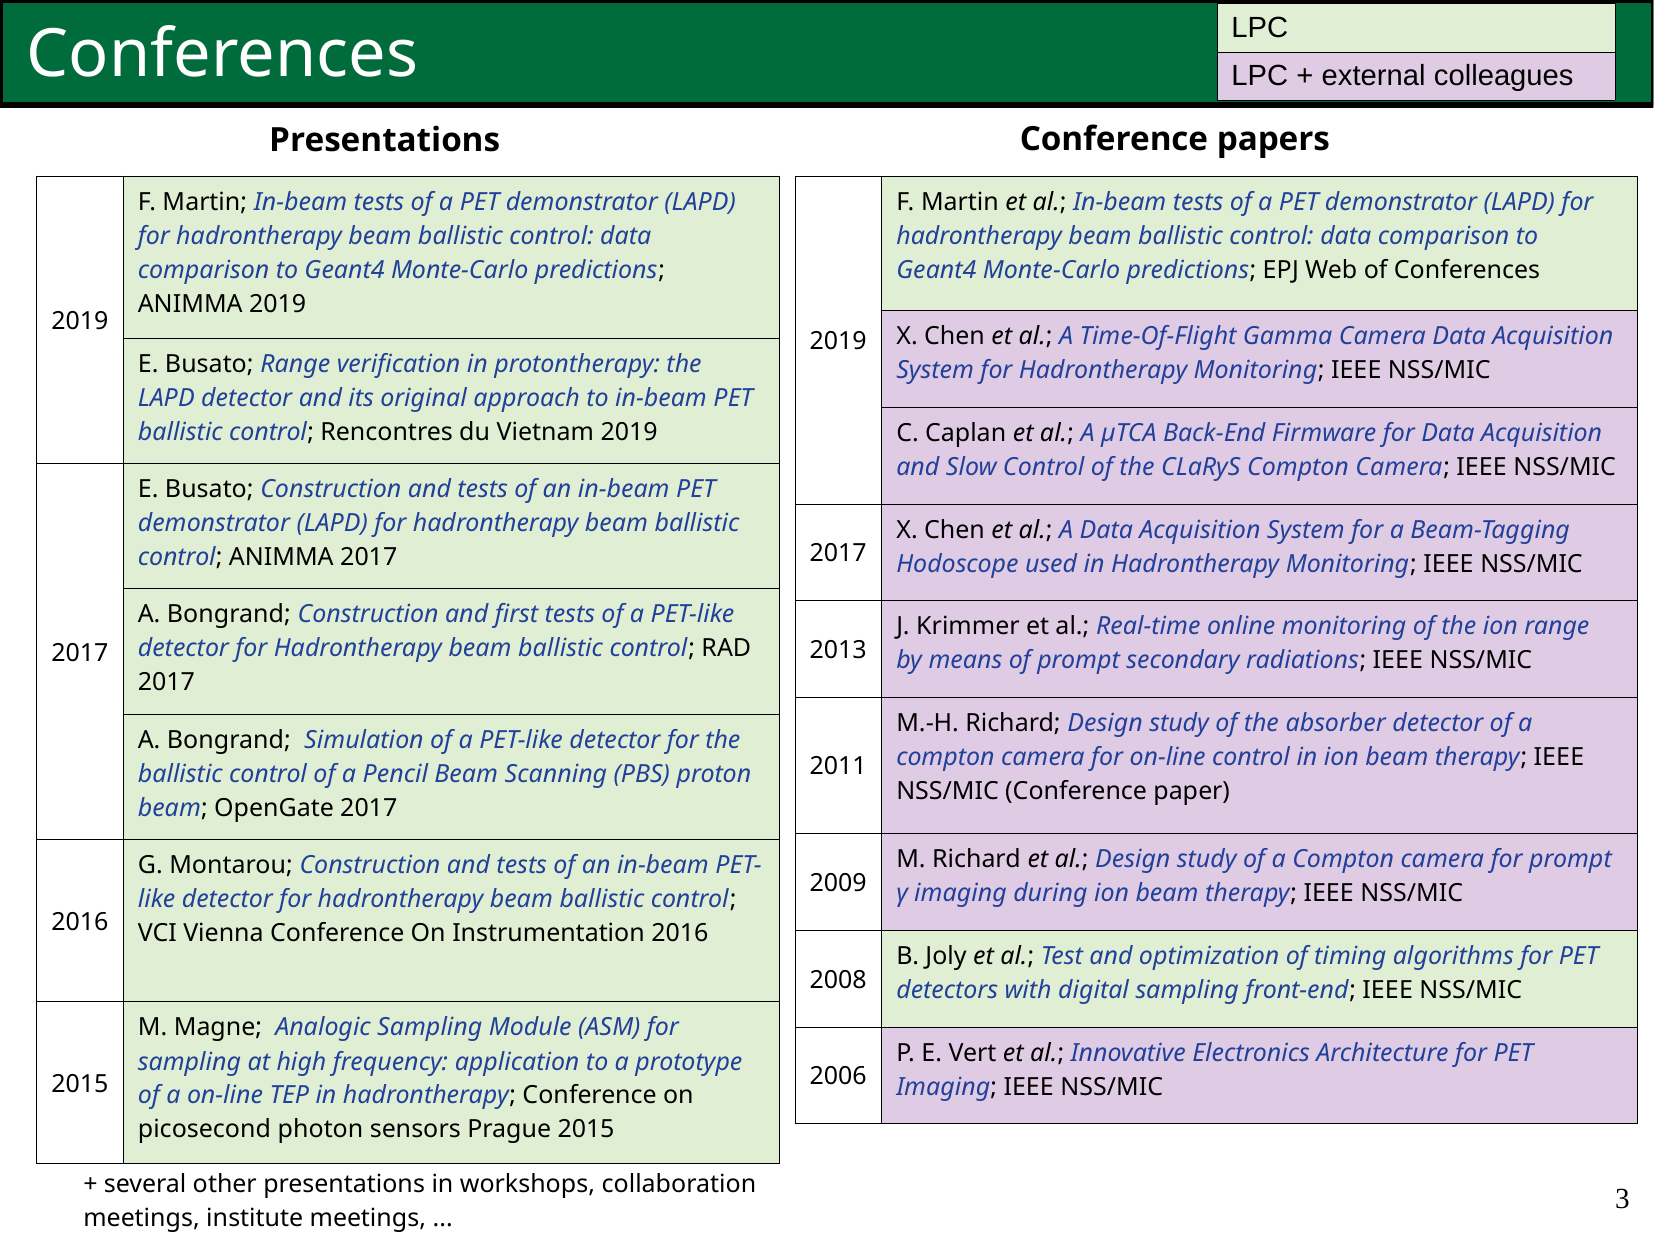

Scientific output
Conferences
| LPC |
| --- |
| LPC + external colleagues |
Conference papers
Presentations
| 2019 | F. Martin; In-beam tests of a PET demonstrator (LAPD) for hadrontherapy beam ballistic control: data comparison to Geant4 Monte-Carlo predictions; ANIMMA 2019 |
| --- | --- |
| | E. Busato; Range verification in protontherapy: the LAPD detector and its original approach to in-beam PET ballistic control; Rencontres du Vietnam 2019 |
| 2017 | E. Busato; Construction and tests of an in-beam PET demonstrator (LAPD) for hadrontherapy beam ballistic control; ANIMMA 2017 |
| | A. Bongrand; Construction and first tests of a PET-like detector for Hadrontherapy beam ballistic control; RAD 2017 |
| | A. Bongrand; Simulation of a PET-like detector for the ballistic control of a Pencil Beam Scanning (PBS) proton beam; OpenGate 2017 |
| 2016 | G. Montarou; Construction and tests of an in-beam PET-like detector for hadrontherapy beam ballistic control; VCI Vienna Conference On Instrumentation 2016 |
| 2015 | M. Magne; Analogic Sampling Module (ASM) for sampling at high frequency: application to a prototype of a on-line TEP in hadrontherapy; Conference on picosecond photon sensors Prague 2015 |
| 2019 | F. Martin et al.; In-beam tests of a PET demonstrator (LAPD) for hadrontherapy beam ballistic control: data comparison to Geant4 Monte-Carlo predictions; EPJ Web of Conferences |
| --- | --- |
| | X. Chen et al.; A Time-Of-Flight Gamma Camera Data Acquisition System for Hadrontherapy Monitoring; IEEE NSS/MIC |
| | C. Caplan et al.; A µTCA Back-End Firmware for Data Acquisition and Slow Control of the CLaRyS Compton Camera; IEEE NSS/MIC |
| 2017 | X. Chen et al.; A Data Acquisition System for a Beam-Tagging Hodoscope used in Hadrontherapy Monitoring; IEEE NSS/MIC |
| 2013 | J. Krimmer et al.; Real-time online monitoring of the ion range by means of prompt secondary radiations; IEEE NSS/MIC |
| 2011 | M.-H. Richard; Design study of the absorber detector of a compton camera for on-line control in ion beam therapy; IEEE NSS/MIC (Conference paper) |
| 2009 | M. Richard et al.; Design study of a Compton camera for prompt γ imaging during ion beam therapy; IEEE NSS/MIC |
| 2008 | B. Joly et al.; Test and optimization of timing algorithms for PET detectors with digital sampling front-end; IEEE NSS/MIC |
| 2006 | P. E. Vert et al.; Innovative Electronics Architecture for PET Imaging; IEEE NSS/MIC |
+ several other presentations in workshops, collaboration meetings, institute meetings, ...
3